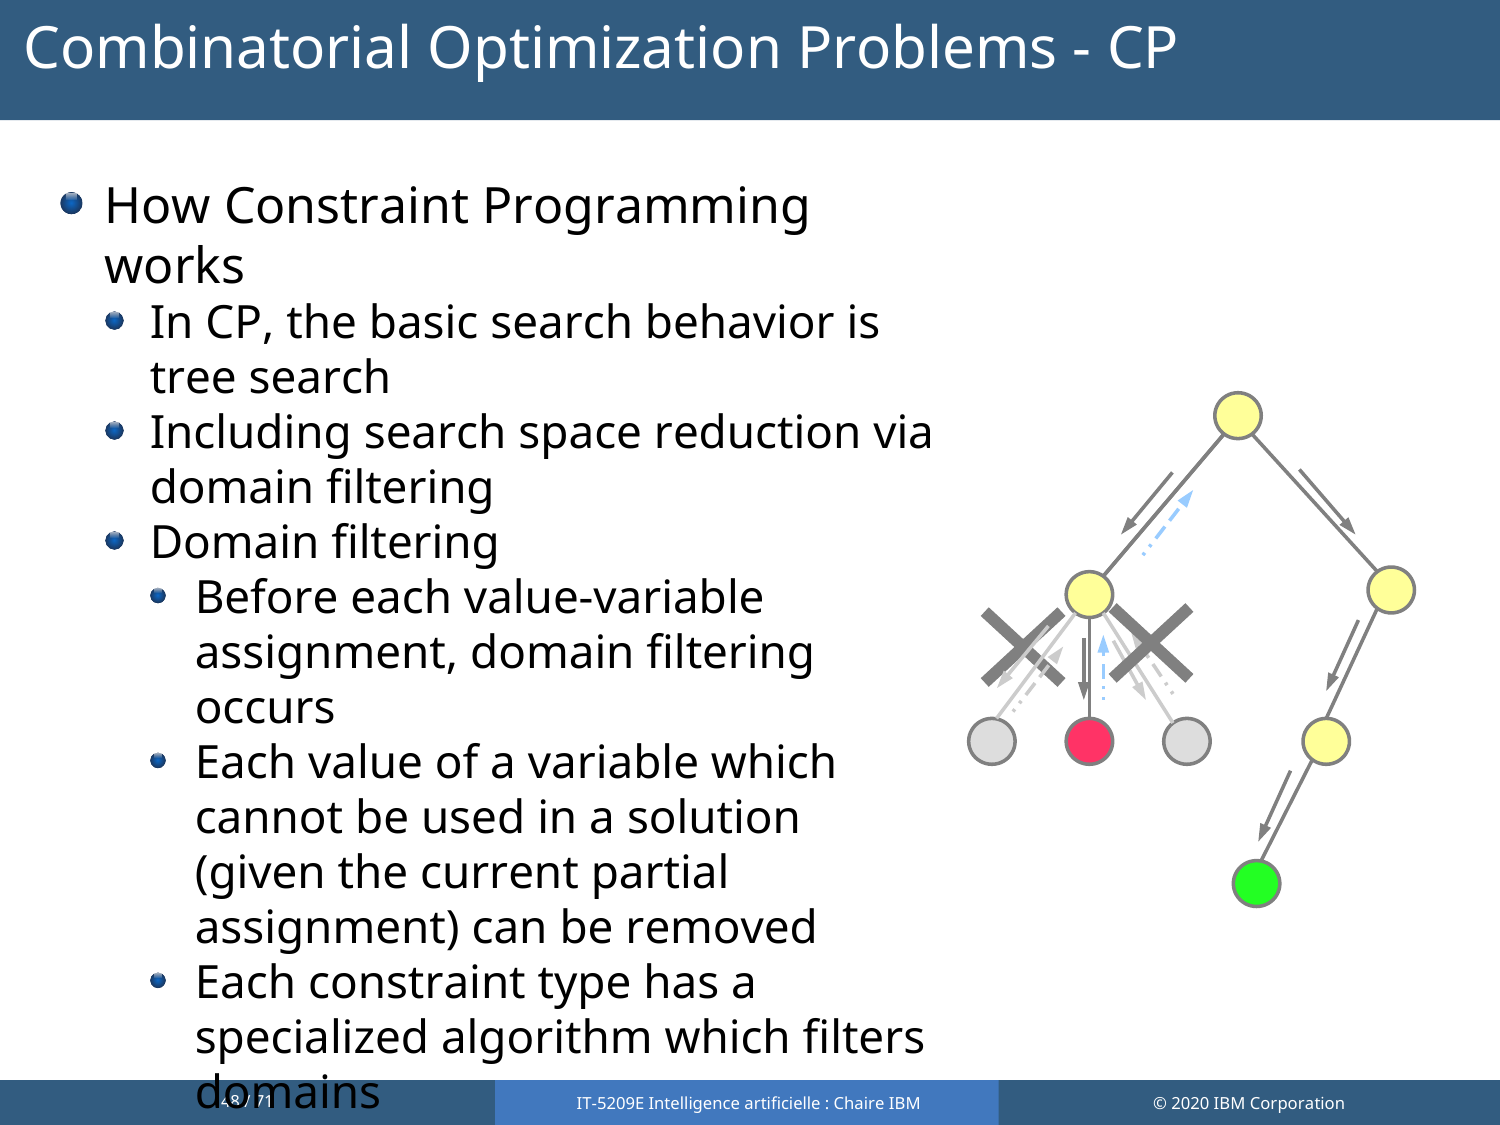

# Combinatorial Optimization Problems - CP
How Constraint Programming works
In CP, the basic search behavior is tree search
Including search space reduction via domain filtering
Domain filtering
Before each value-variable assignment, domain filtering occurs
Each value of a variable which cannot be used in a solution (given the current partial assignment) can be removed
Each constraint type has a specialized algorithm which filters domains